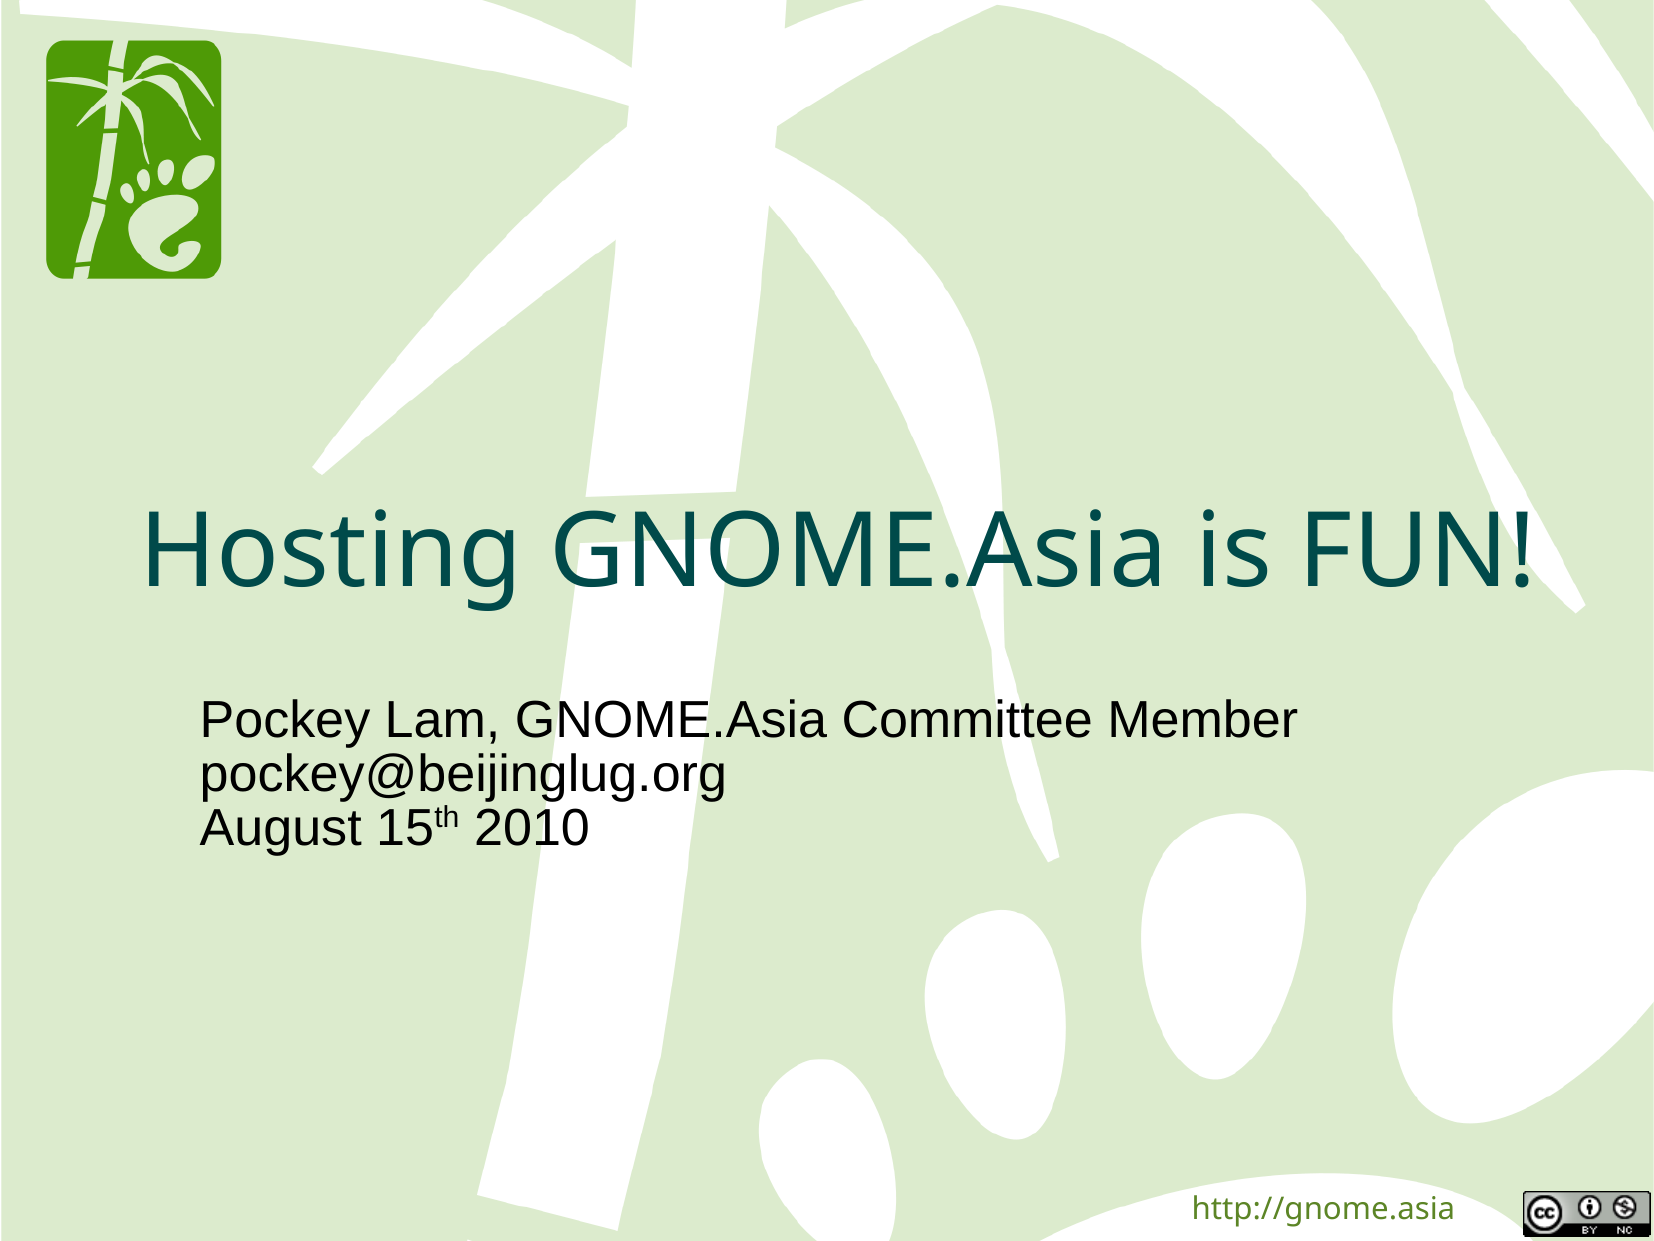

# Hosting GNOME.Asia is FUN!
Pockey Lam, GNOME.Asia Committee Member
pockey@beijinglug.org
August 15th 2010